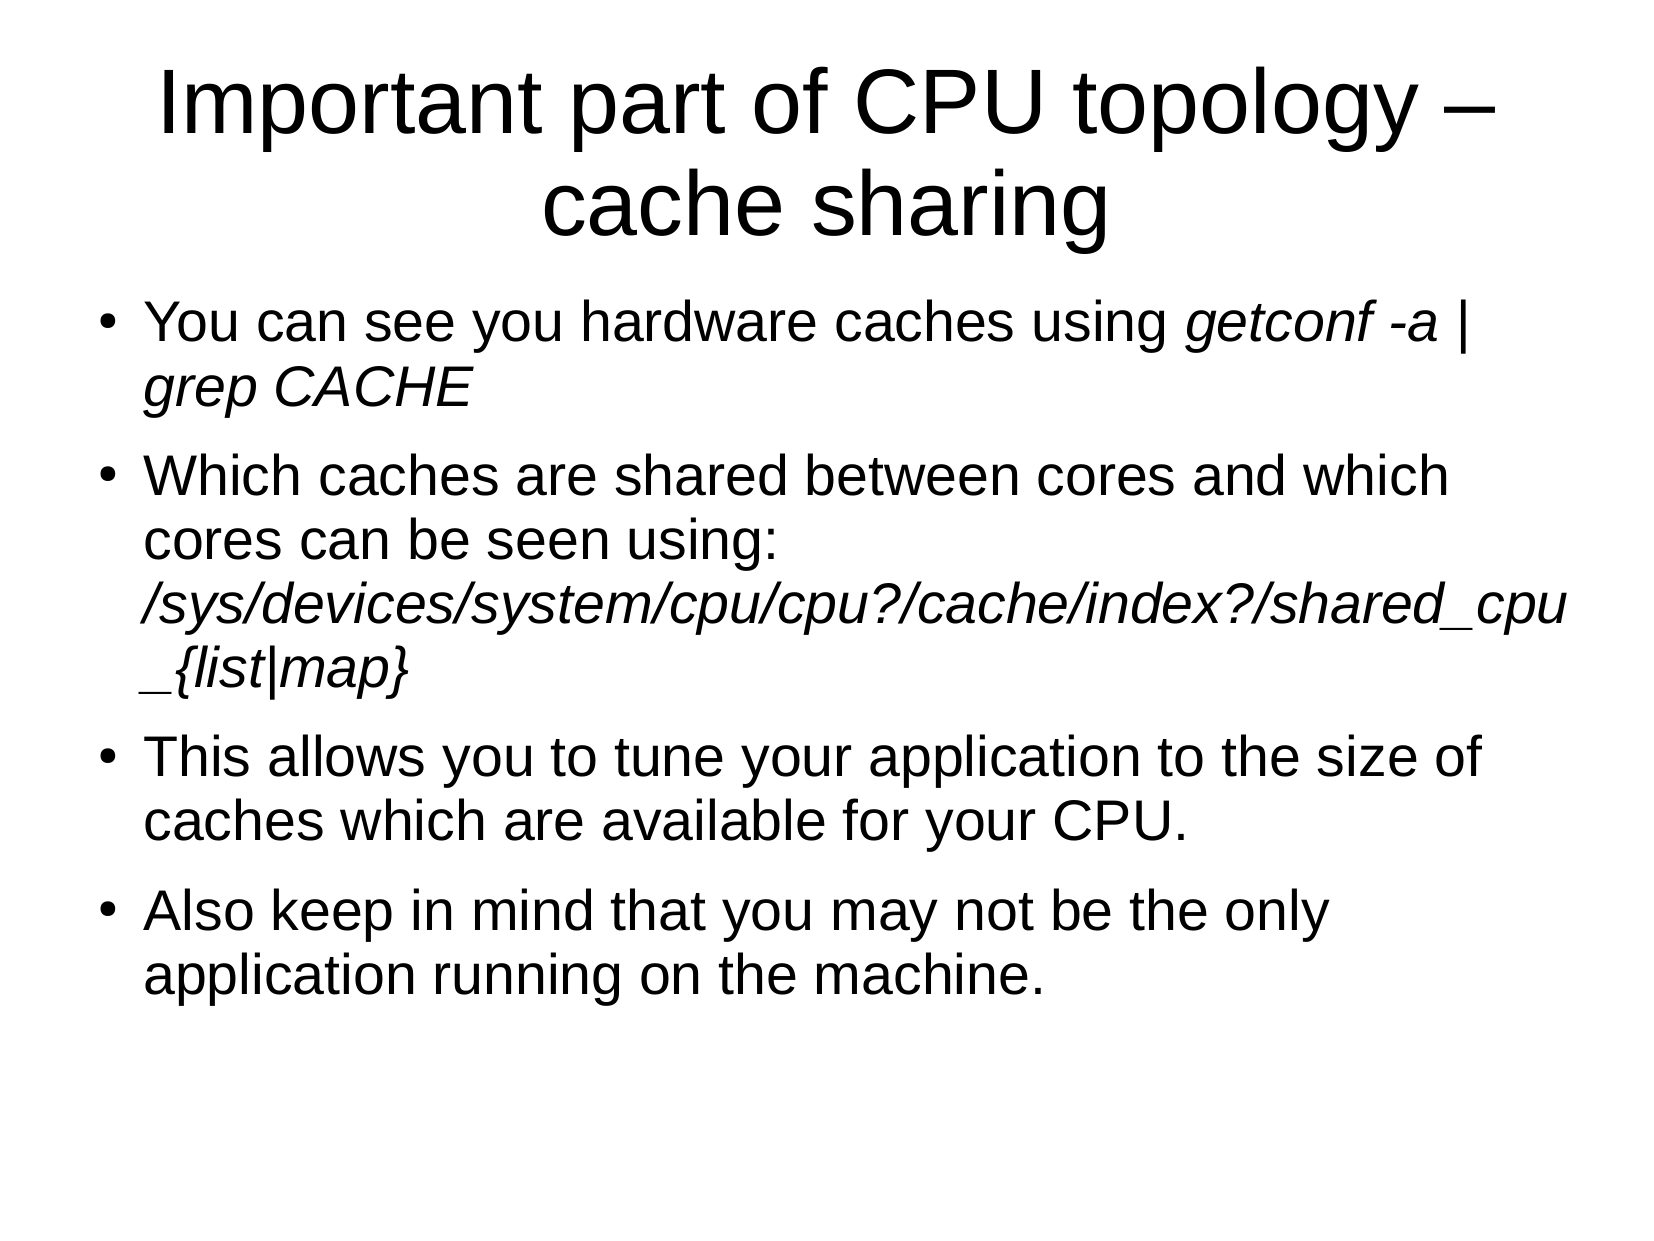

# Important part of CPU topology – cache sharing
You can see you hardware caches using getconf -a | grep CACHE
Which caches are shared between cores and which cores can be seen using: /sys/devices/system/cpu/cpu?/cache/index?/shared_cpu_{list|map}
This allows you to tune your application to the size of caches which are available for your CPU.
Also keep in mind that you may not be the only application running on the machine.